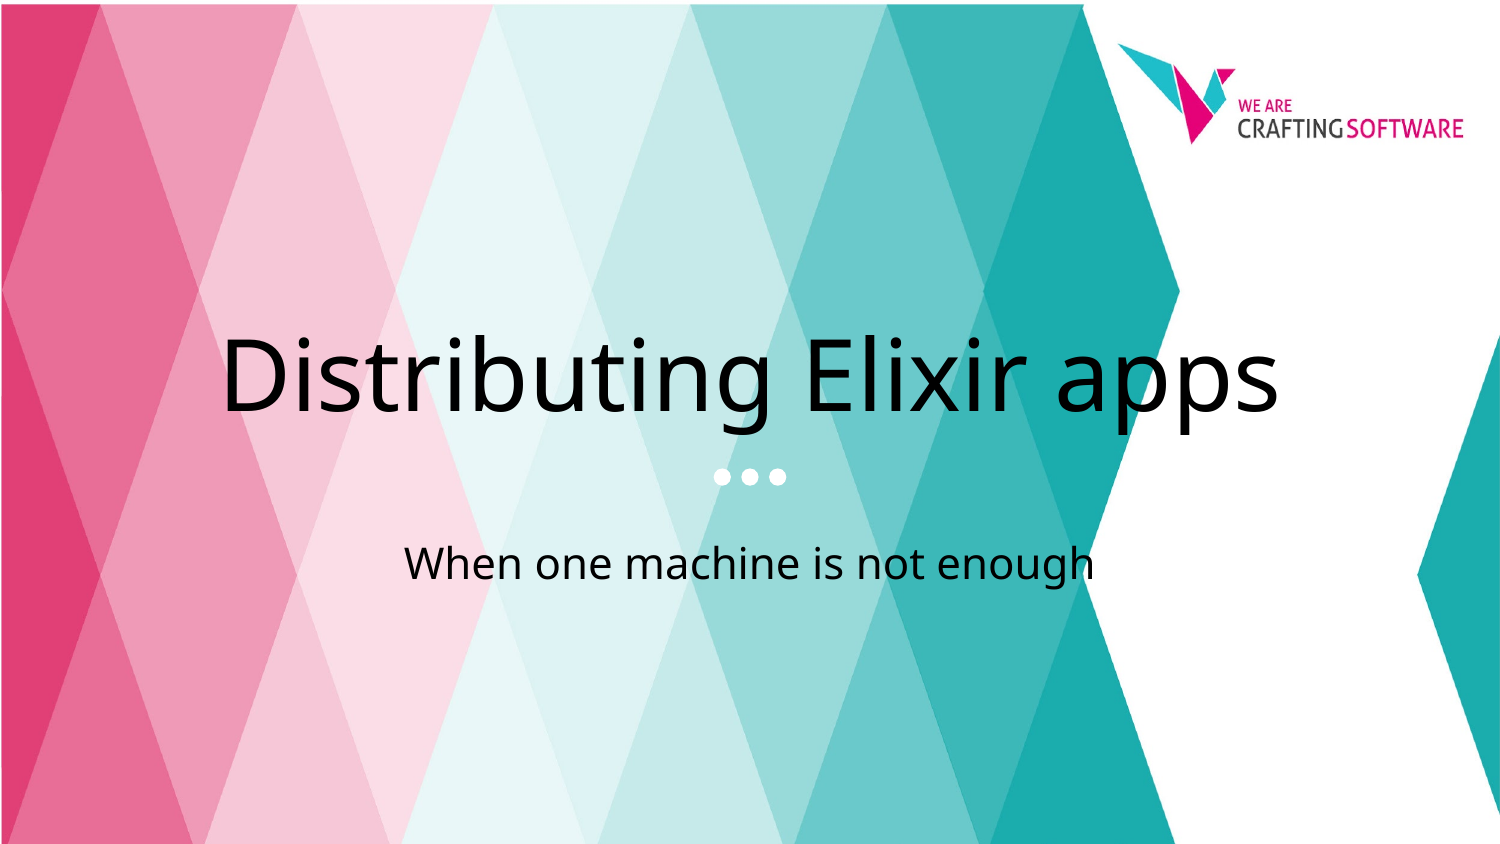

# Distributing Elixir apps
When one machine is not enough